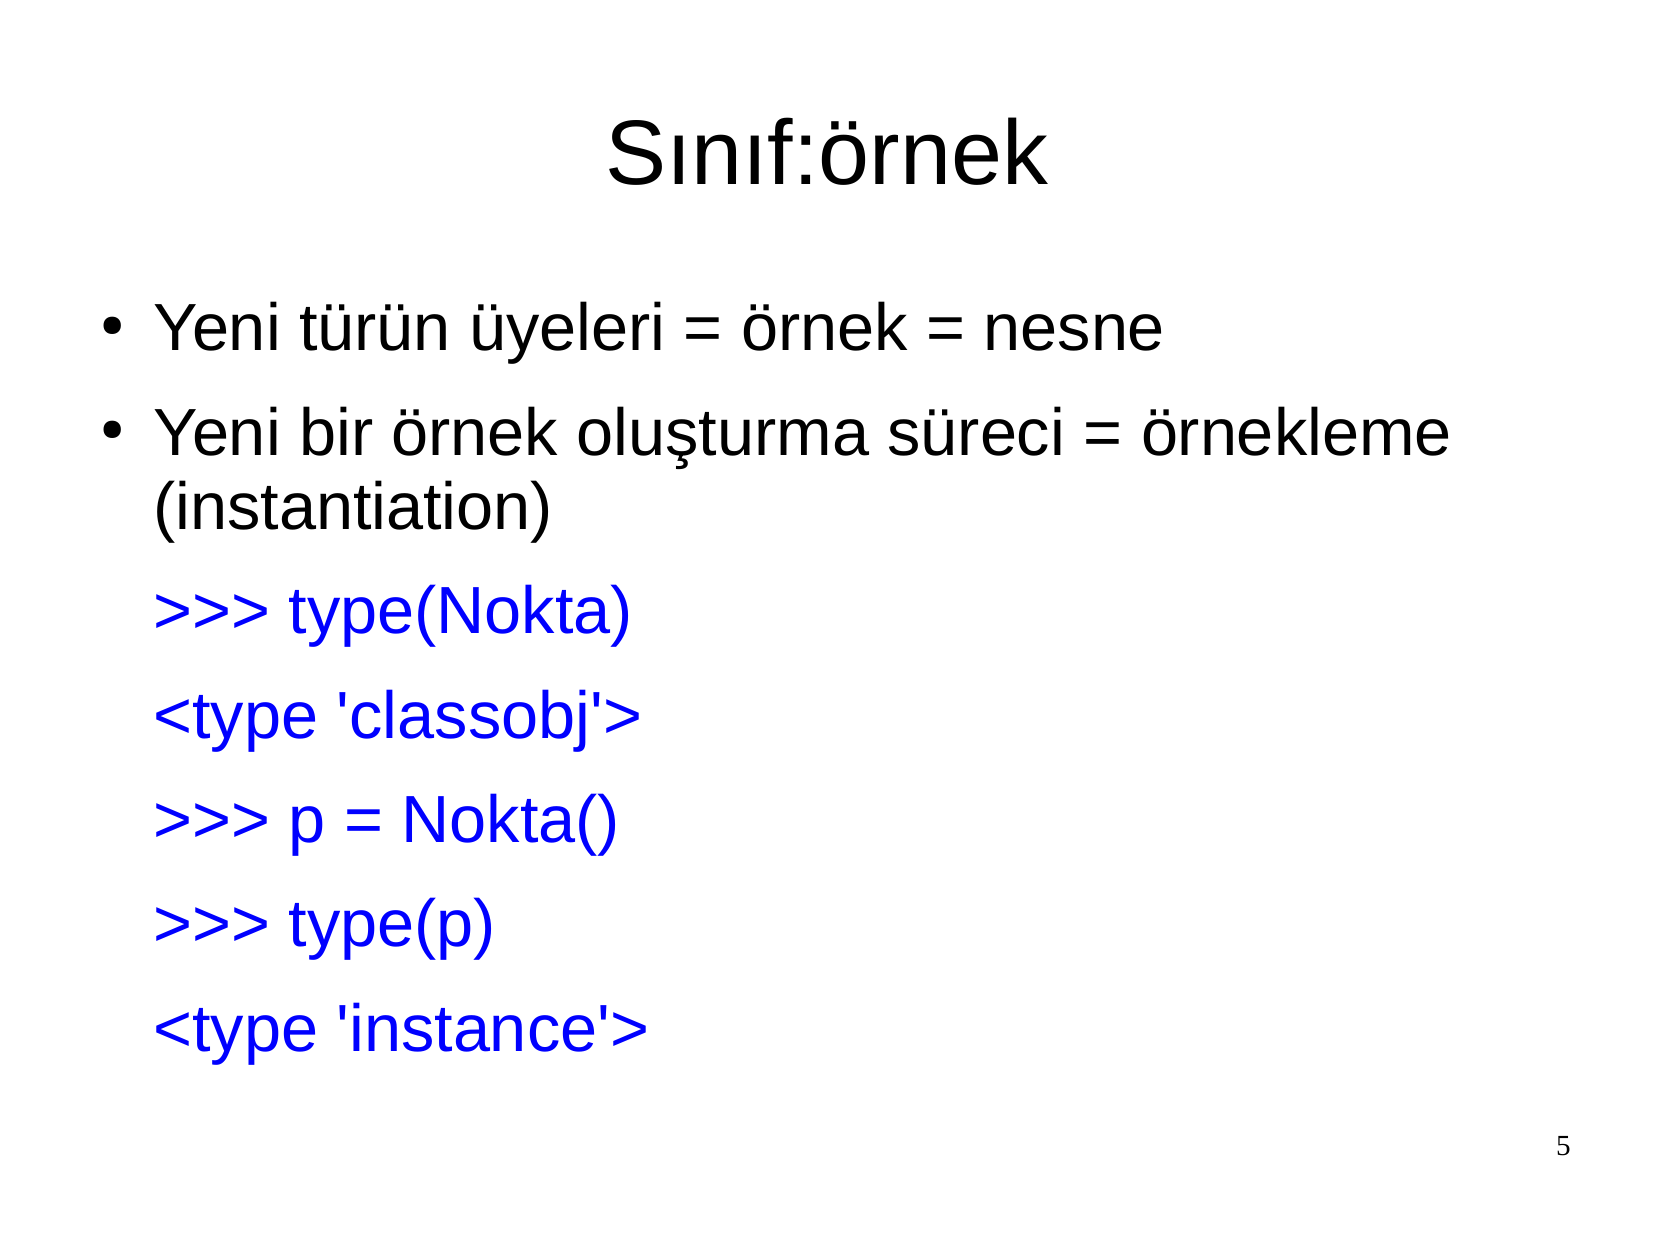

# Sınıf:örnek
Yeni türün üyeleri = örnek = nesne
Yeni bir örnek oluşturma süreci = örnekleme (instantiation)
>>> type(Nokta)
<type 'classobj'>
>>> p = Nokta()
>>> type(p)
<type 'instance'>
5